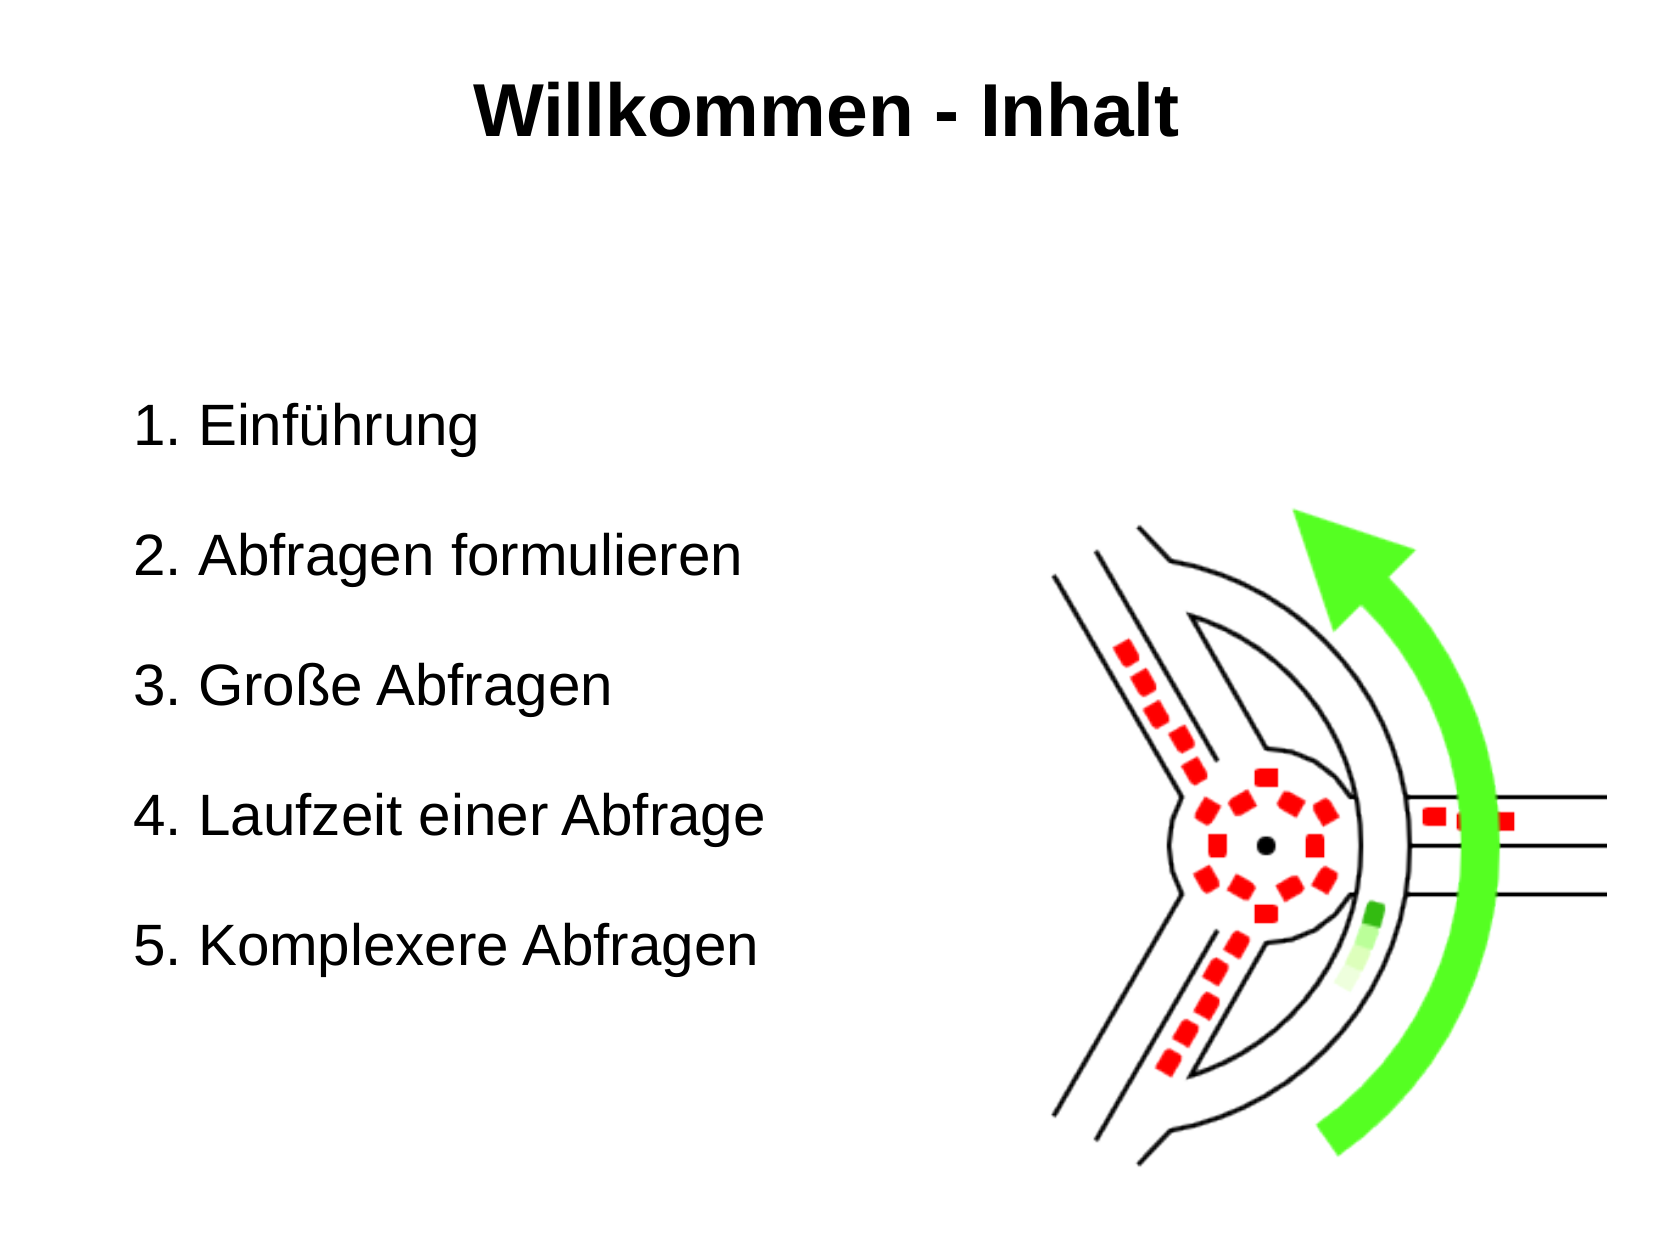

Willkommen - Inhalt
 Einführung
 Abfragen formulieren
 Große Abfragen
 Laufzeit einer Abfrage
 Komplexere Abfragen